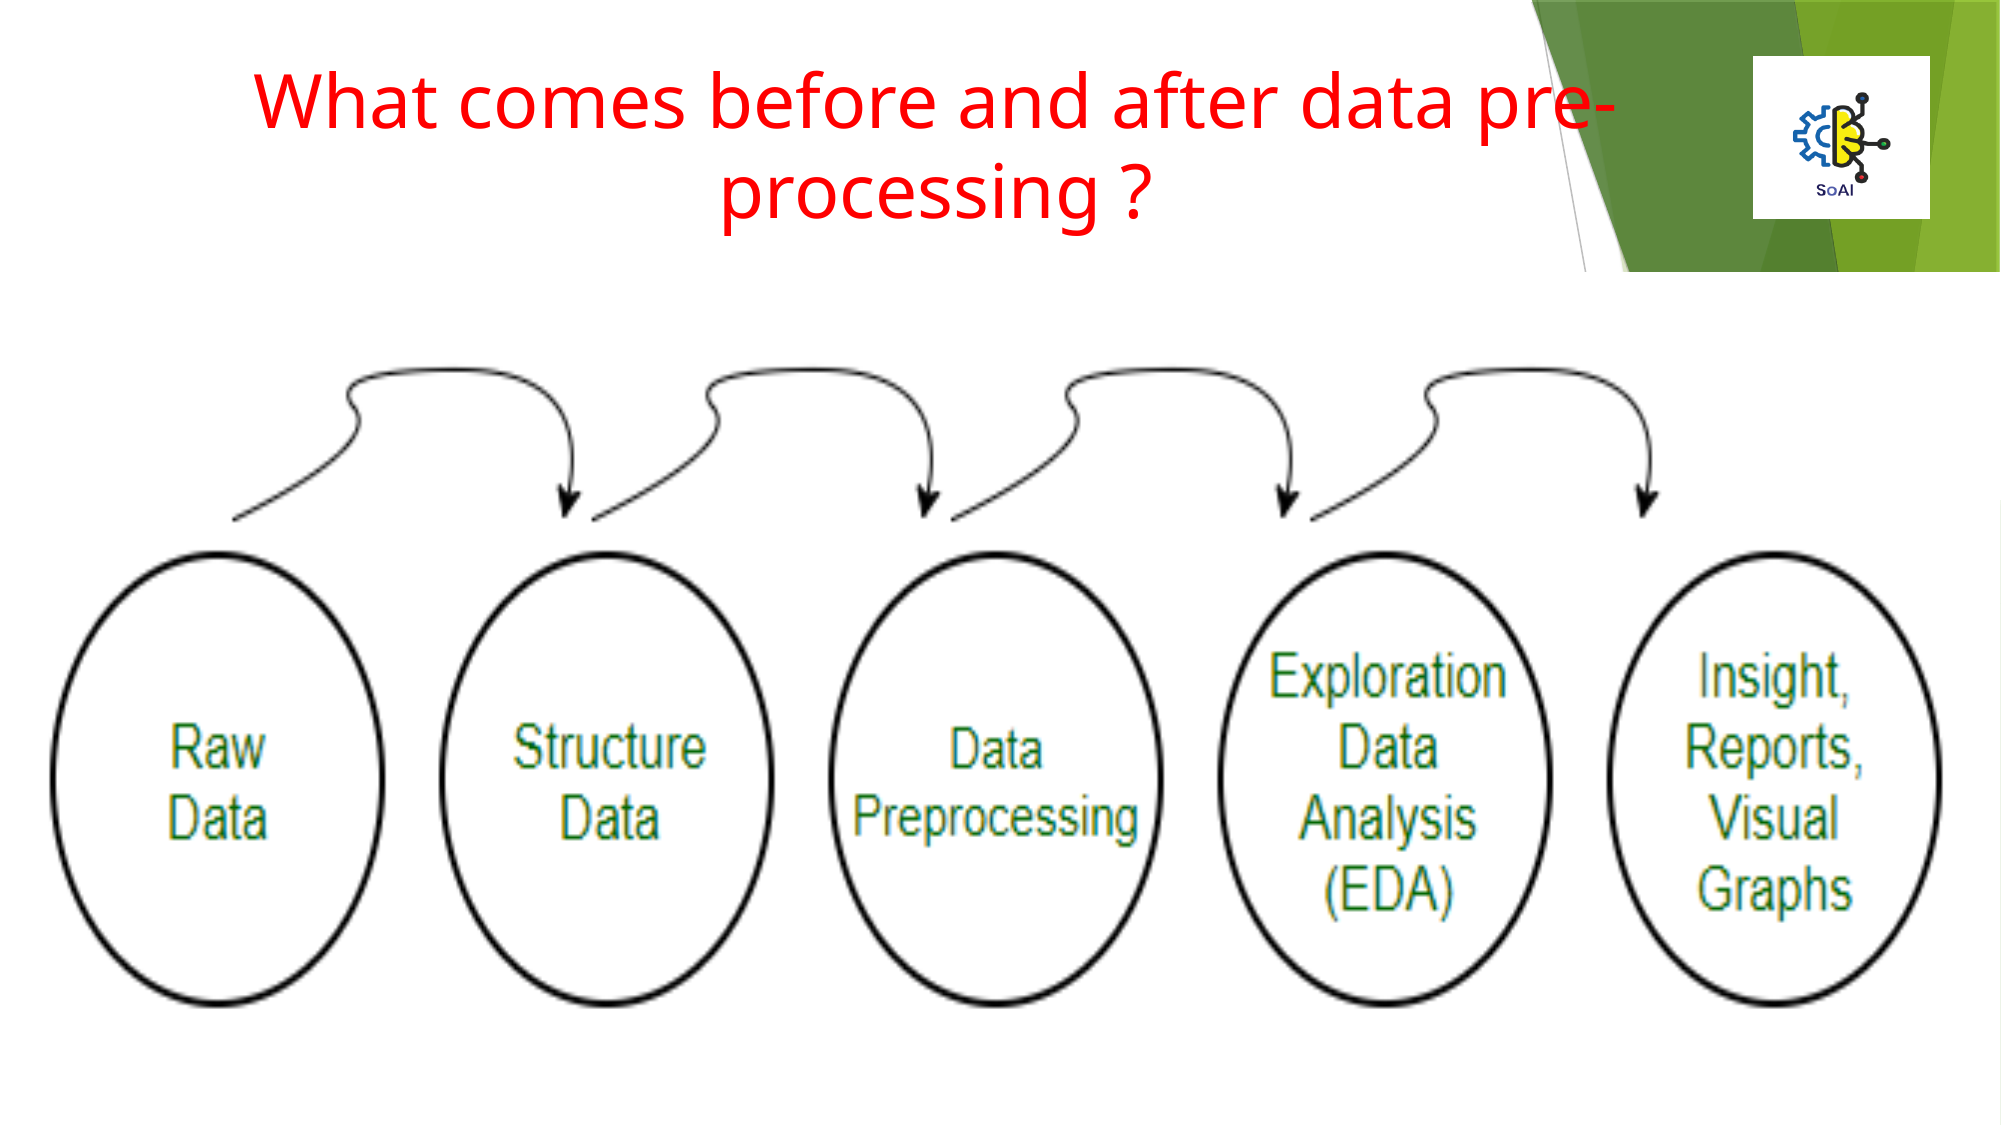

# What comes before and after data pre-processing ?